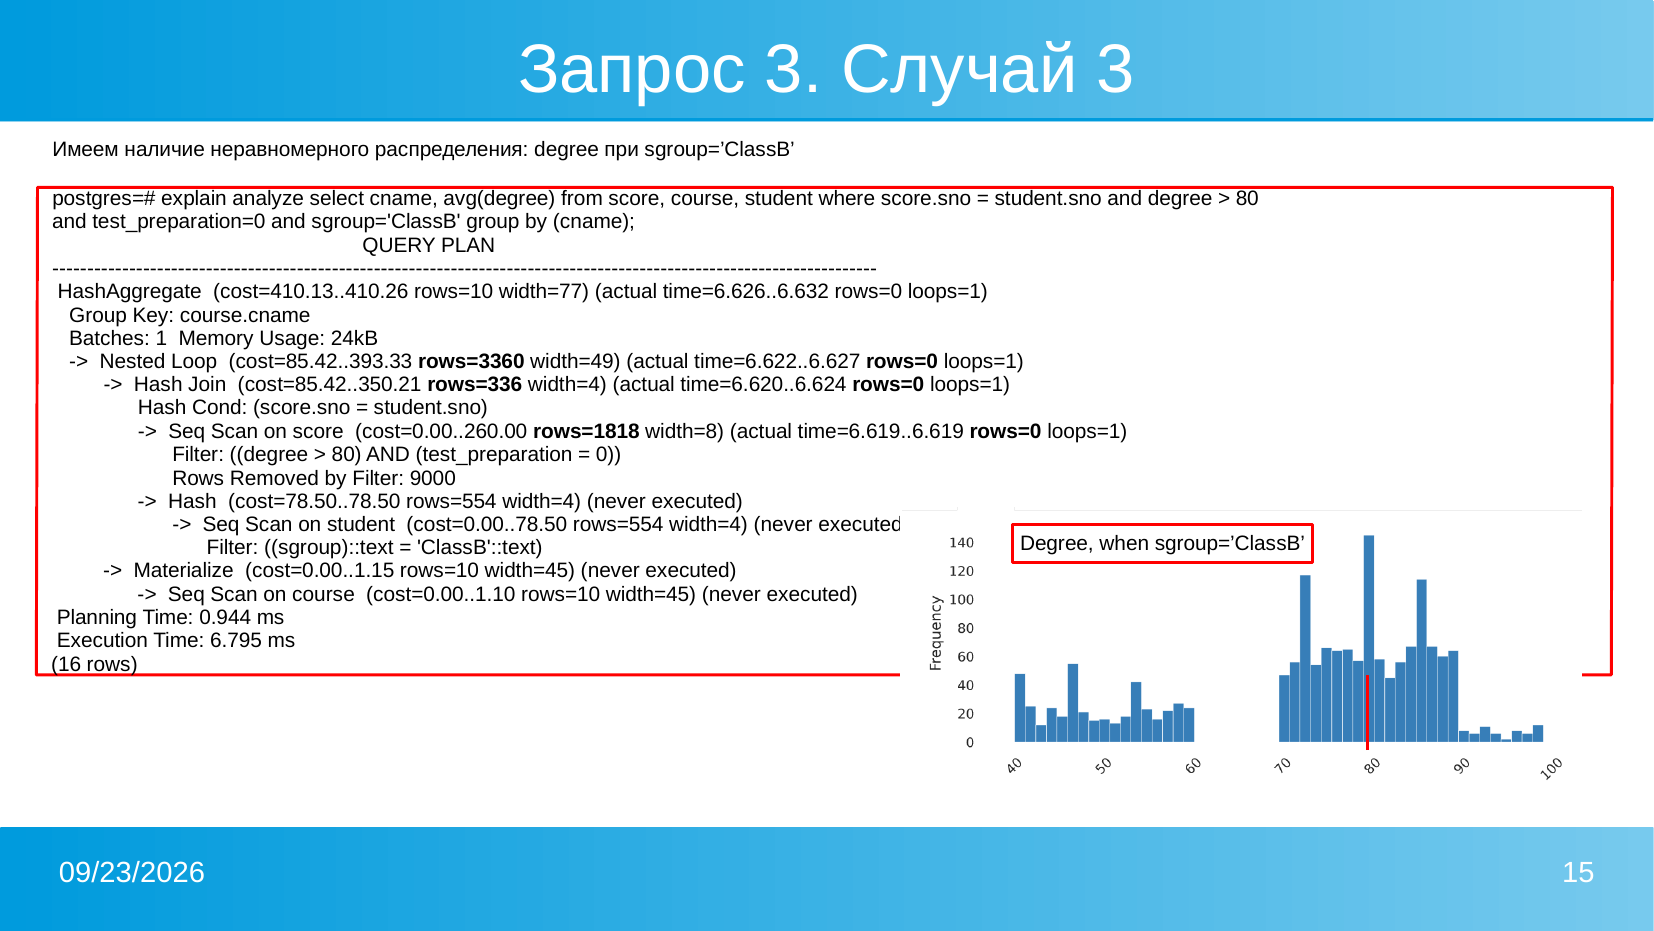

# Запрос 3. Случай 3
Имеем наличие неравномерного распределения: degree при sgroup=’ClassB’
postgres=# explain analyze select cname, avg(degree) from score, course, student where score.sno = student.sno and degree > 80
and test_preparation=0 and sgroup='ClassB' group by (cname);
 QUERY PLAN
----------------------------------------------------------------------------------------------------------------------
 HashAggregate (cost=410.13..410.26 rows=10 width=77) (actual time=6.626..6.632 rows=0 loops=1)
 Group Key: course.cname
 Batches: 1 Memory Usage: 24kB
 -> Nested Loop (cost=85.42..393.33 rows=3360 width=49) (actual time=6.622..6.627 rows=0 loops=1)
 -> Hash Join (cost=85.42..350.21 rows=336 width=4) (actual time=6.620..6.624 rows=0 loops=1)
 Hash Cond: (score.sno = student.sno)
 -> Seq Scan on score (cost=0.00..260.00 rows=1818 width=8) (actual time=6.619..6.619 rows=0 loops=1)
 Filter: ((degree > 80) AND (test_preparation = 0))
 Rows Removed by Filter: 9000
 -> Hash (cost=78.50..78.50 rows=554 width=4) (never executed)
 -> Seq Scan on student (cost=0.00..78.50 rows=554 width=4) (never executed)
 Filter: ((sgroup)::text = 'ClassB'::text)
 -> Materialize (cost=0.00..1.15 rows=10 width=45) (never executed)
 -> Seq Scan on course (cost=0.00..1.10 rows=10 width=45) (never executed)
 Planning Time: 0.944 ms
 Execution Time: 6.795 ms
(16 rows)
Degree, when sgroup=’ClassB’
15